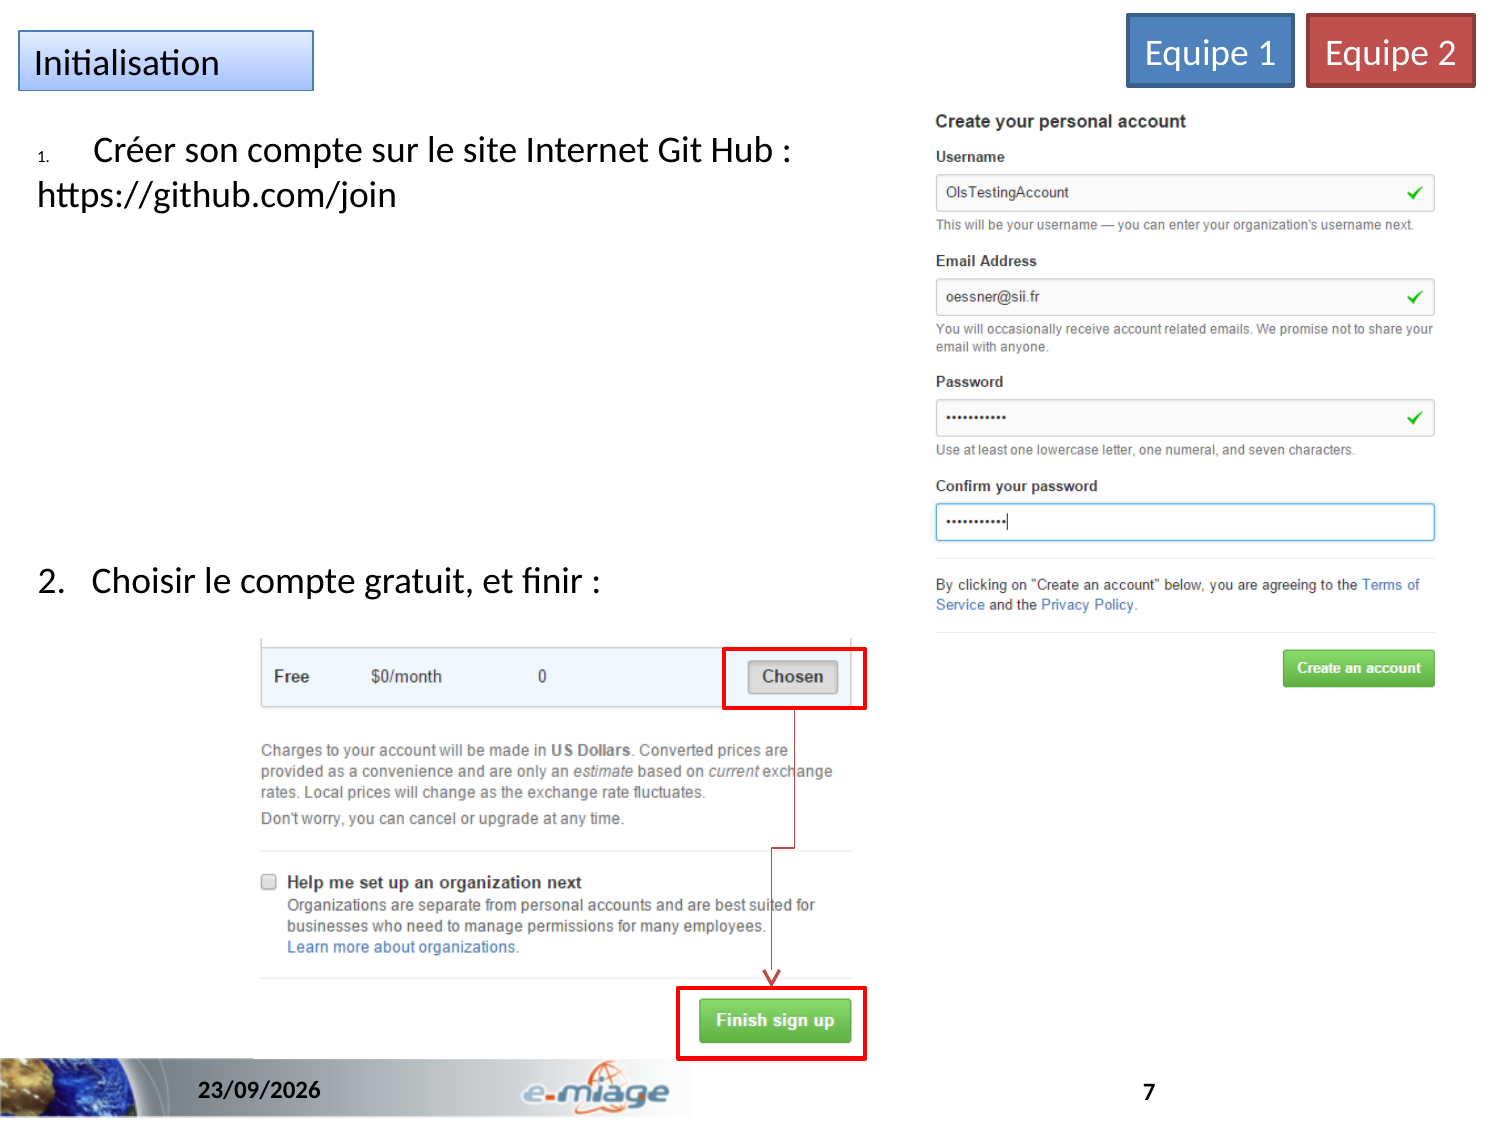

Equipe 1
Equipe 2
Initialisation
Créer son compte sur le site Internet Git Hub :
https://github.com/join
2. Choisir le compte gratuit, et finir :